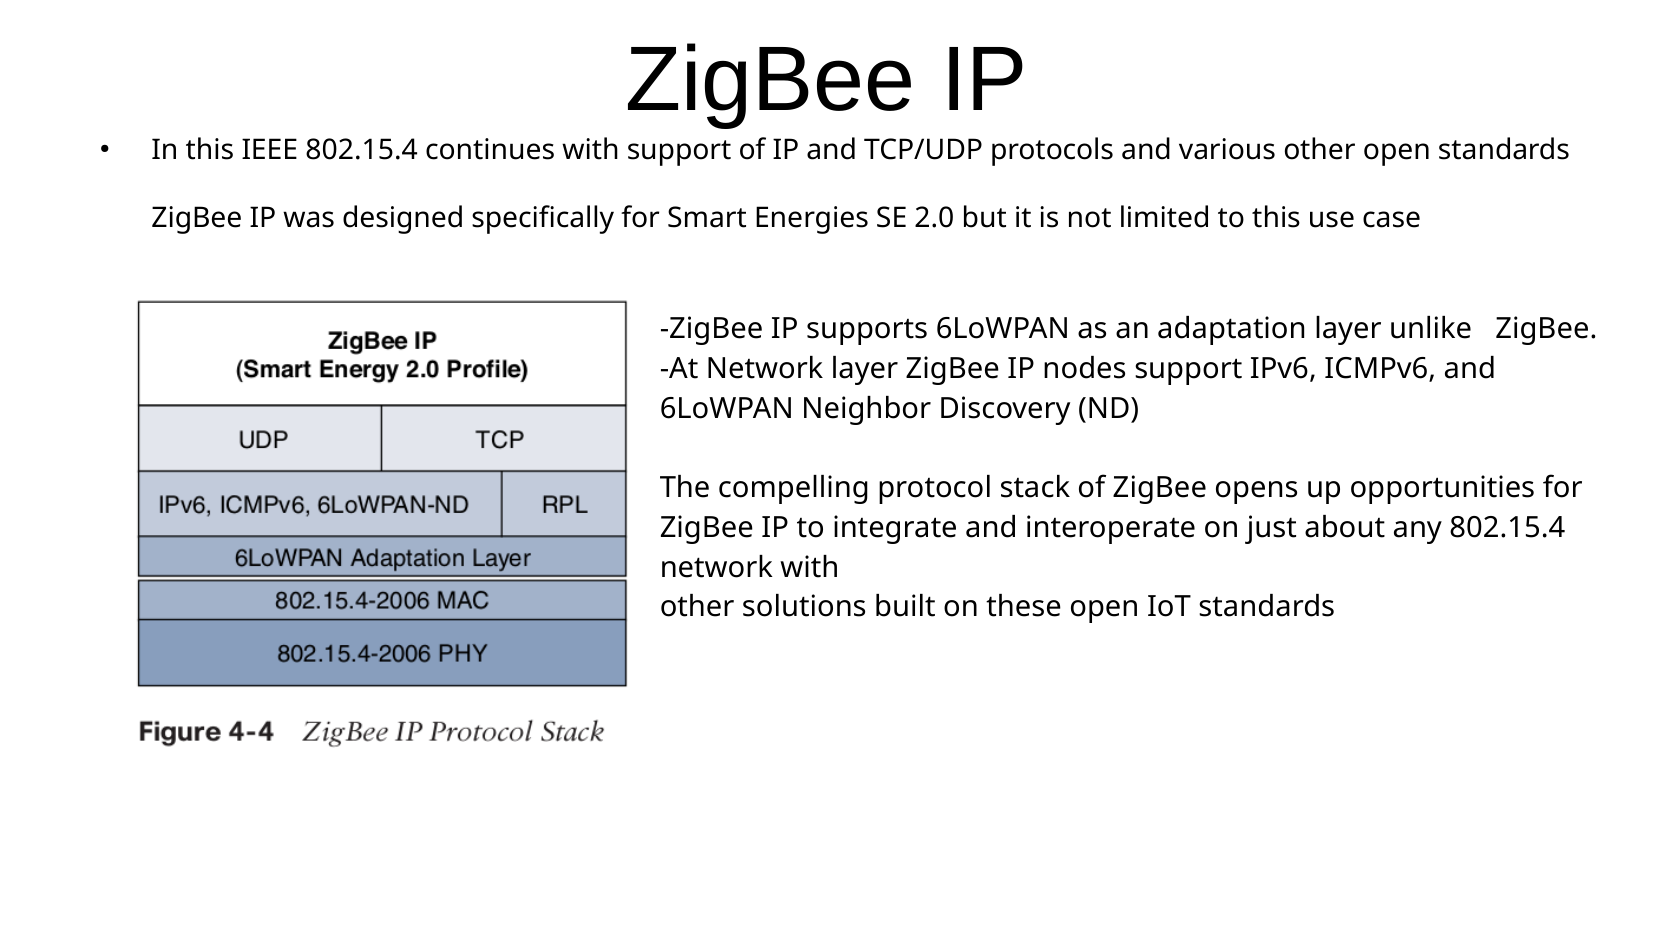

# ZigBee IP
In this IEEE 802.15.4 continues with support of IP and TCP/UDP protocols and various other open standards
ZigBee IP was designed specifically for Smart Energies SE 2.0 but it is not limited to this use case
-ZigBee IP supports 6LoWPAN as an adaptation layer unlike ZigBee.
-At Network layer ZigBee IP nodes support IPv6, ICMPv6, and 6LoWPAN Neighbor Discovery (ND)
The compelling protocol stack of ZigBee opens up opportunities for ZigBee IP to integrate and interoperate on just about any 802.15.4 network with
other solutions built on these open IoT standards